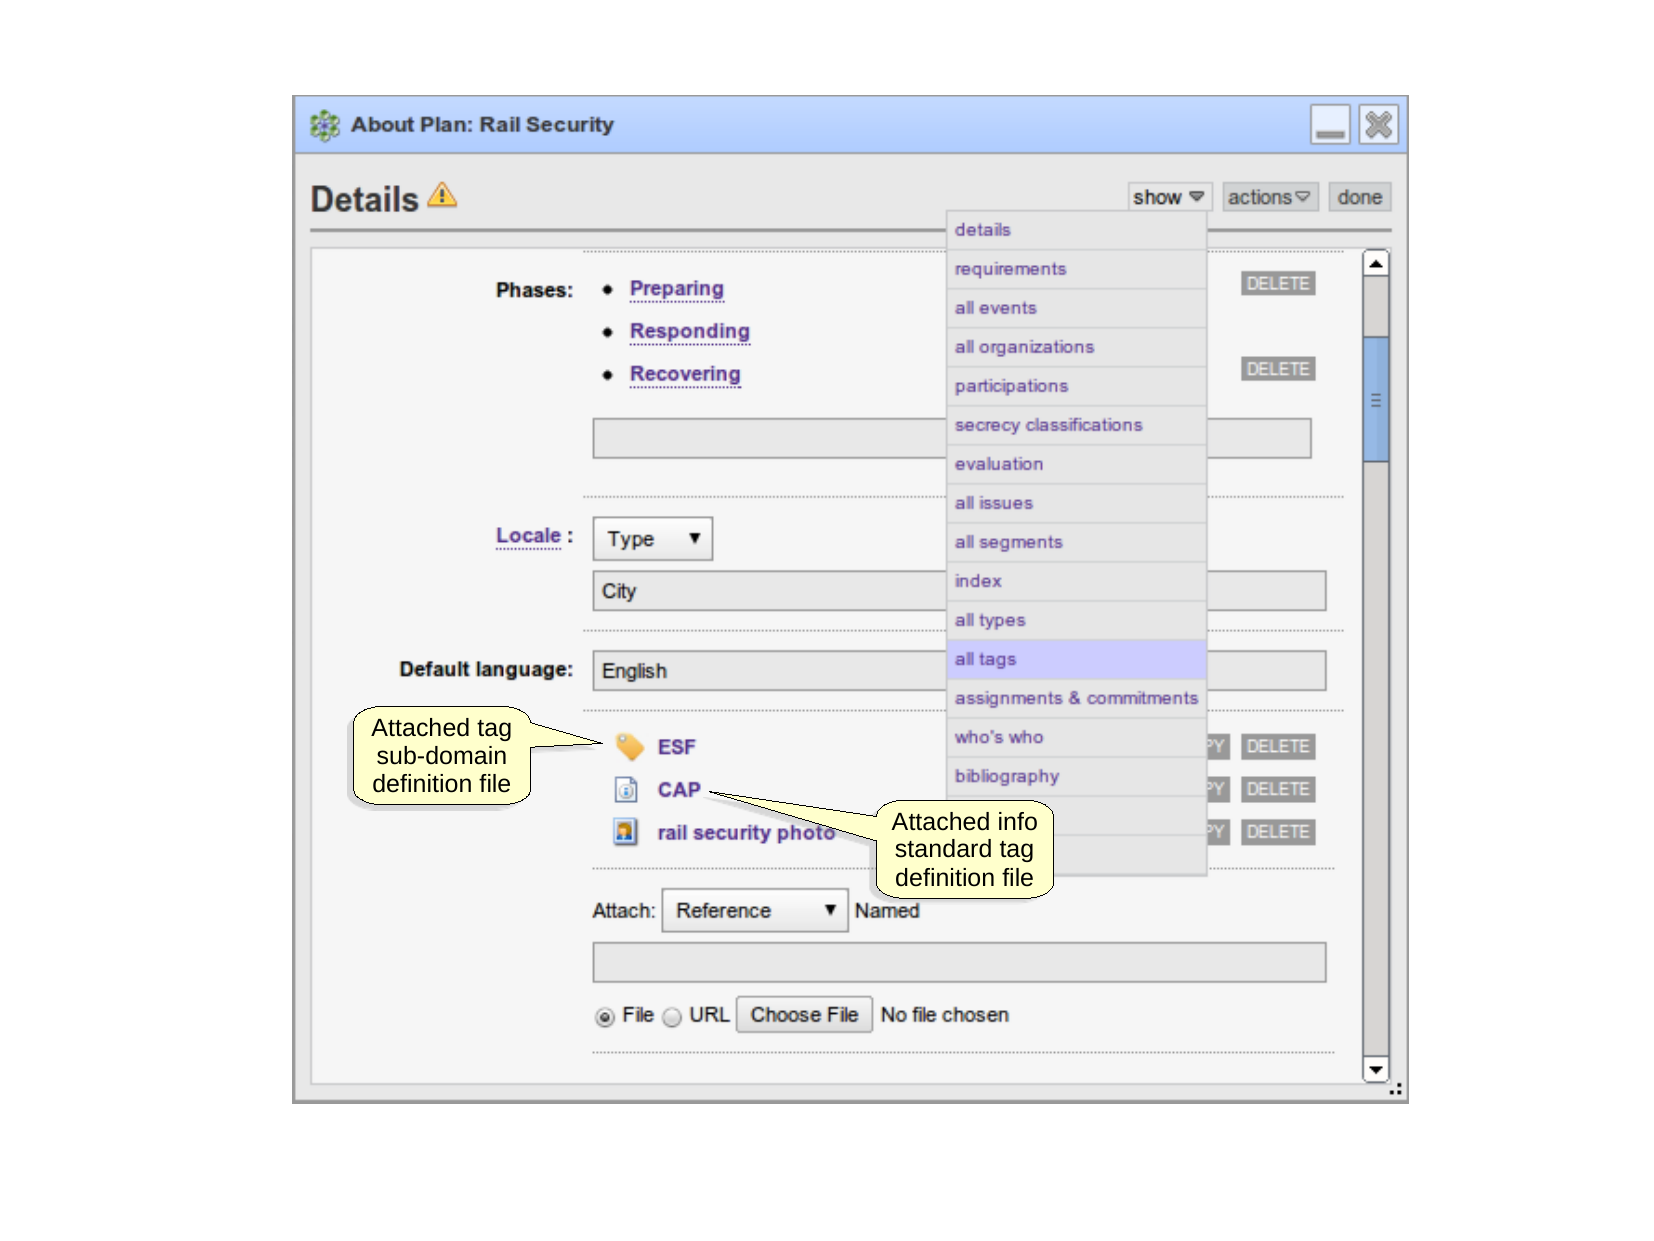

Attached tag sub-domain definition file
Attached info standard tag definition file